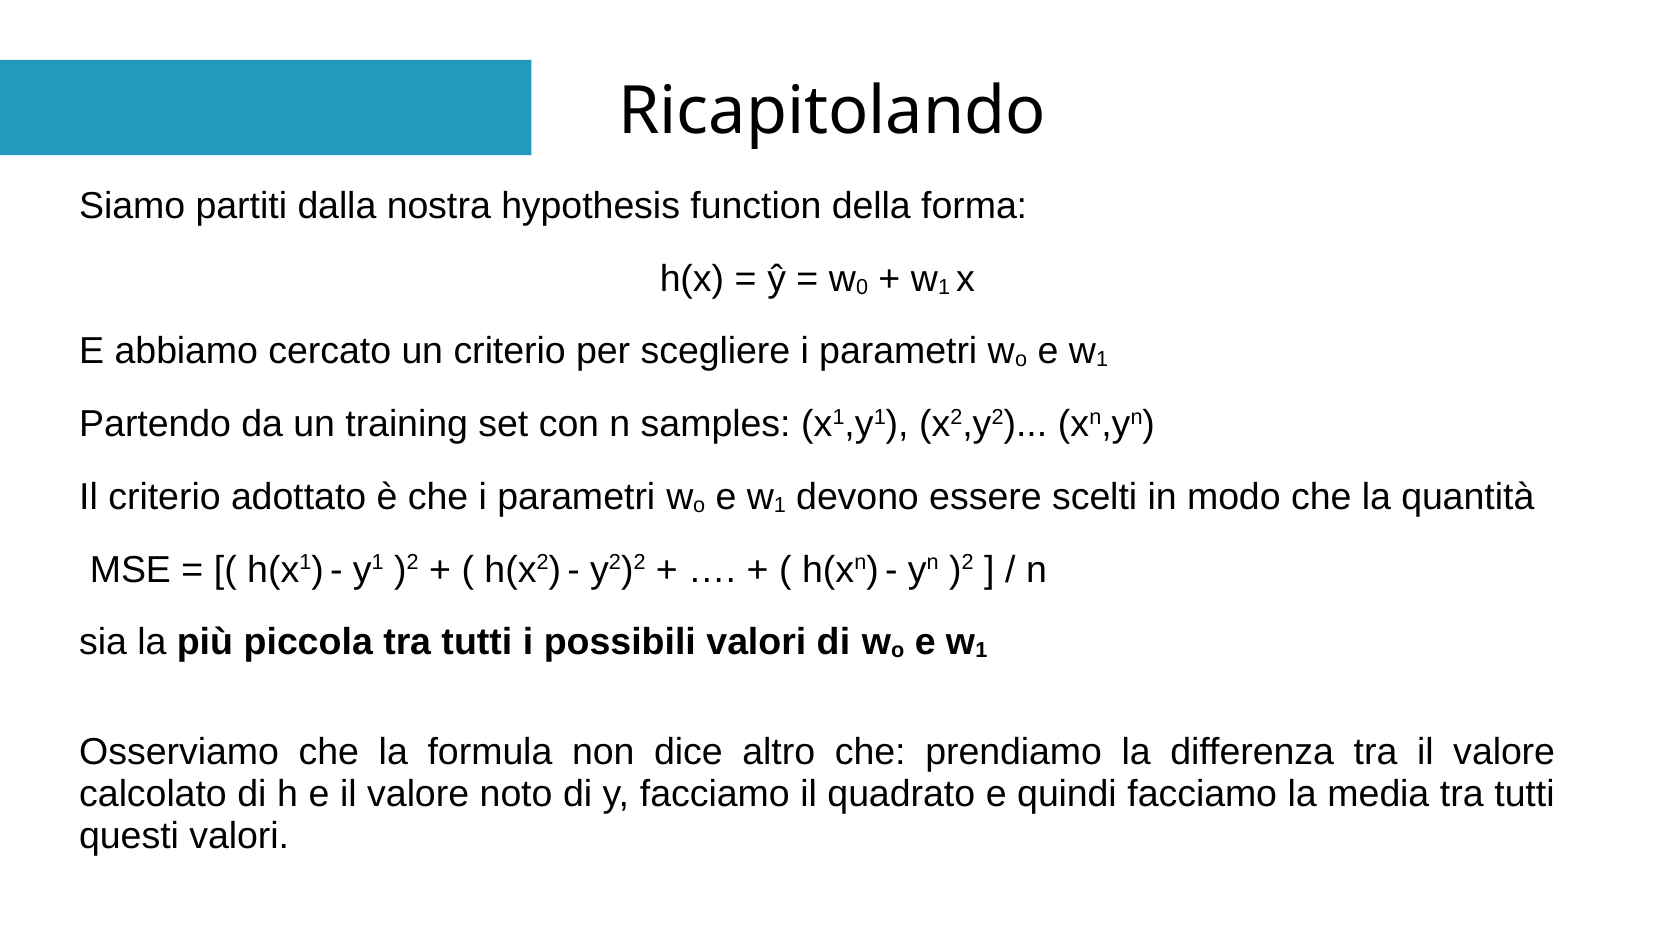

# Ricapitolando
Siamo partiti dalla nostra hypothesis function della forma:
h(x) = ŷ = w0 + w1 x
E abbiamo cercato un criterio per scegliere i parametri wo e w1
Partendo da un training set con n samples: (x1,y1), (x2,y2)... (xn,yn)
Il criterio adottato è che i parametri wo e w1 devono essere scelti in modo che la quantità
 MSE = [( h(x1) - y1 )2 + ( h(x2) - y2)2 + …. + ( h(xn) - yn )2 ] / n
sia la più piccola tra tutti i possibili valori di wo e w1
Osserviamo che la formula non dice altro che: prendiamo la differenza tra il valore calcolato di h e il valore noto di y, facciamo il quadrato e quindi facciamo la media tra tutti questi valori.